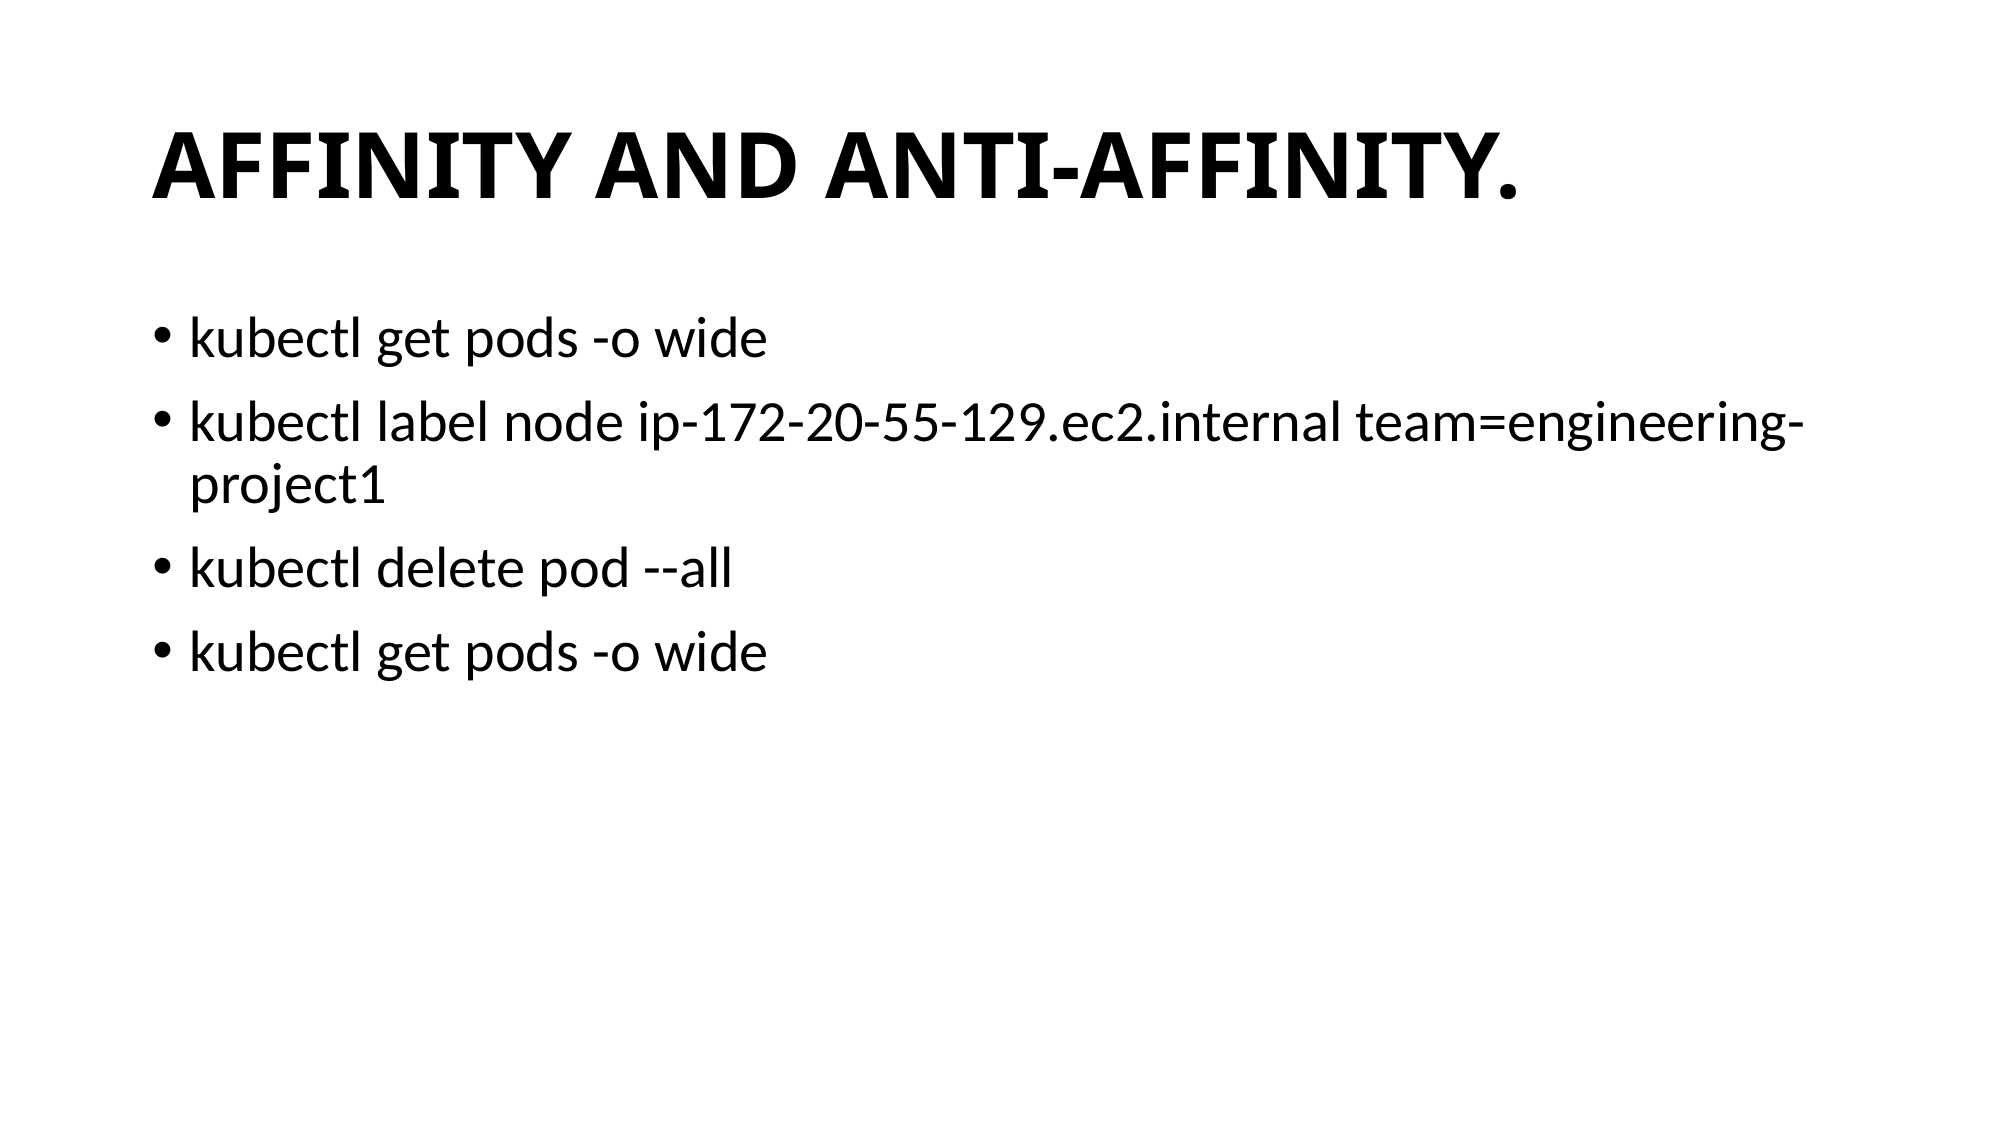

# AFFINITY AND ANTI-AFFINITY.
kubectl get pods -o wide
kubectl label node ip-172-20-55-129.ec2.internal team=engineering-project1
kubectl delete pod --all
kubectl get pods -o wide